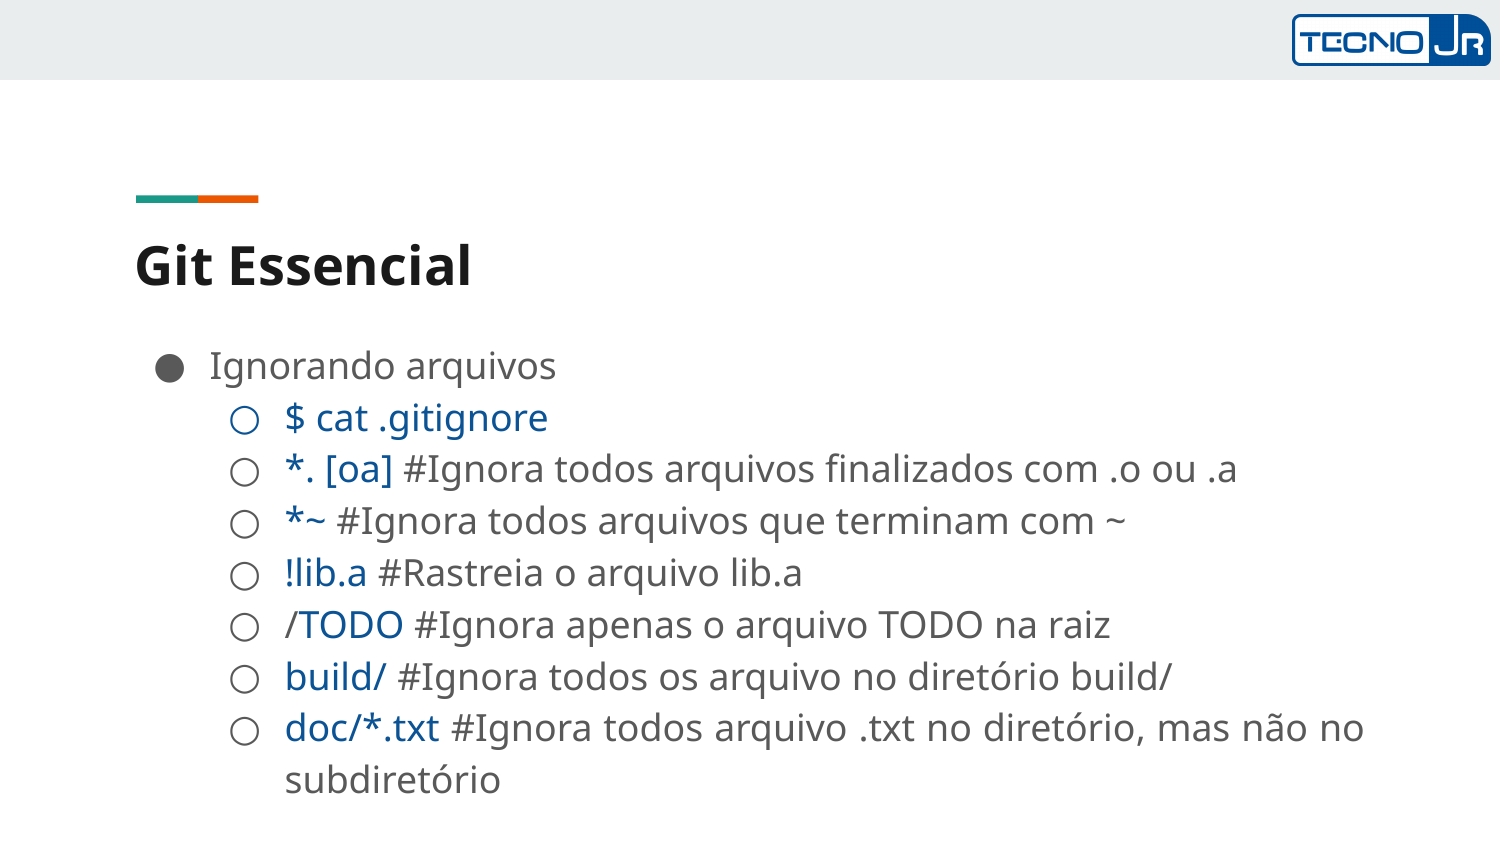

# Git Essencial
Ignorando arquivos
$ cat .gitignore
*. [oa] #Ignora todos arquivos finalizados com .o ou .a
*~ #Ignora todos arquivos que terminam com ~
!lib.a #Rastreia o arquivo lib.a
/TODO #Ignora apenas o arquivo TODO na raiz
build/ #Ignora todos os arquivo no diretório build/
doc/*.txt #Ignora todos arquivo .txt no diretório, mas não no subdiretório